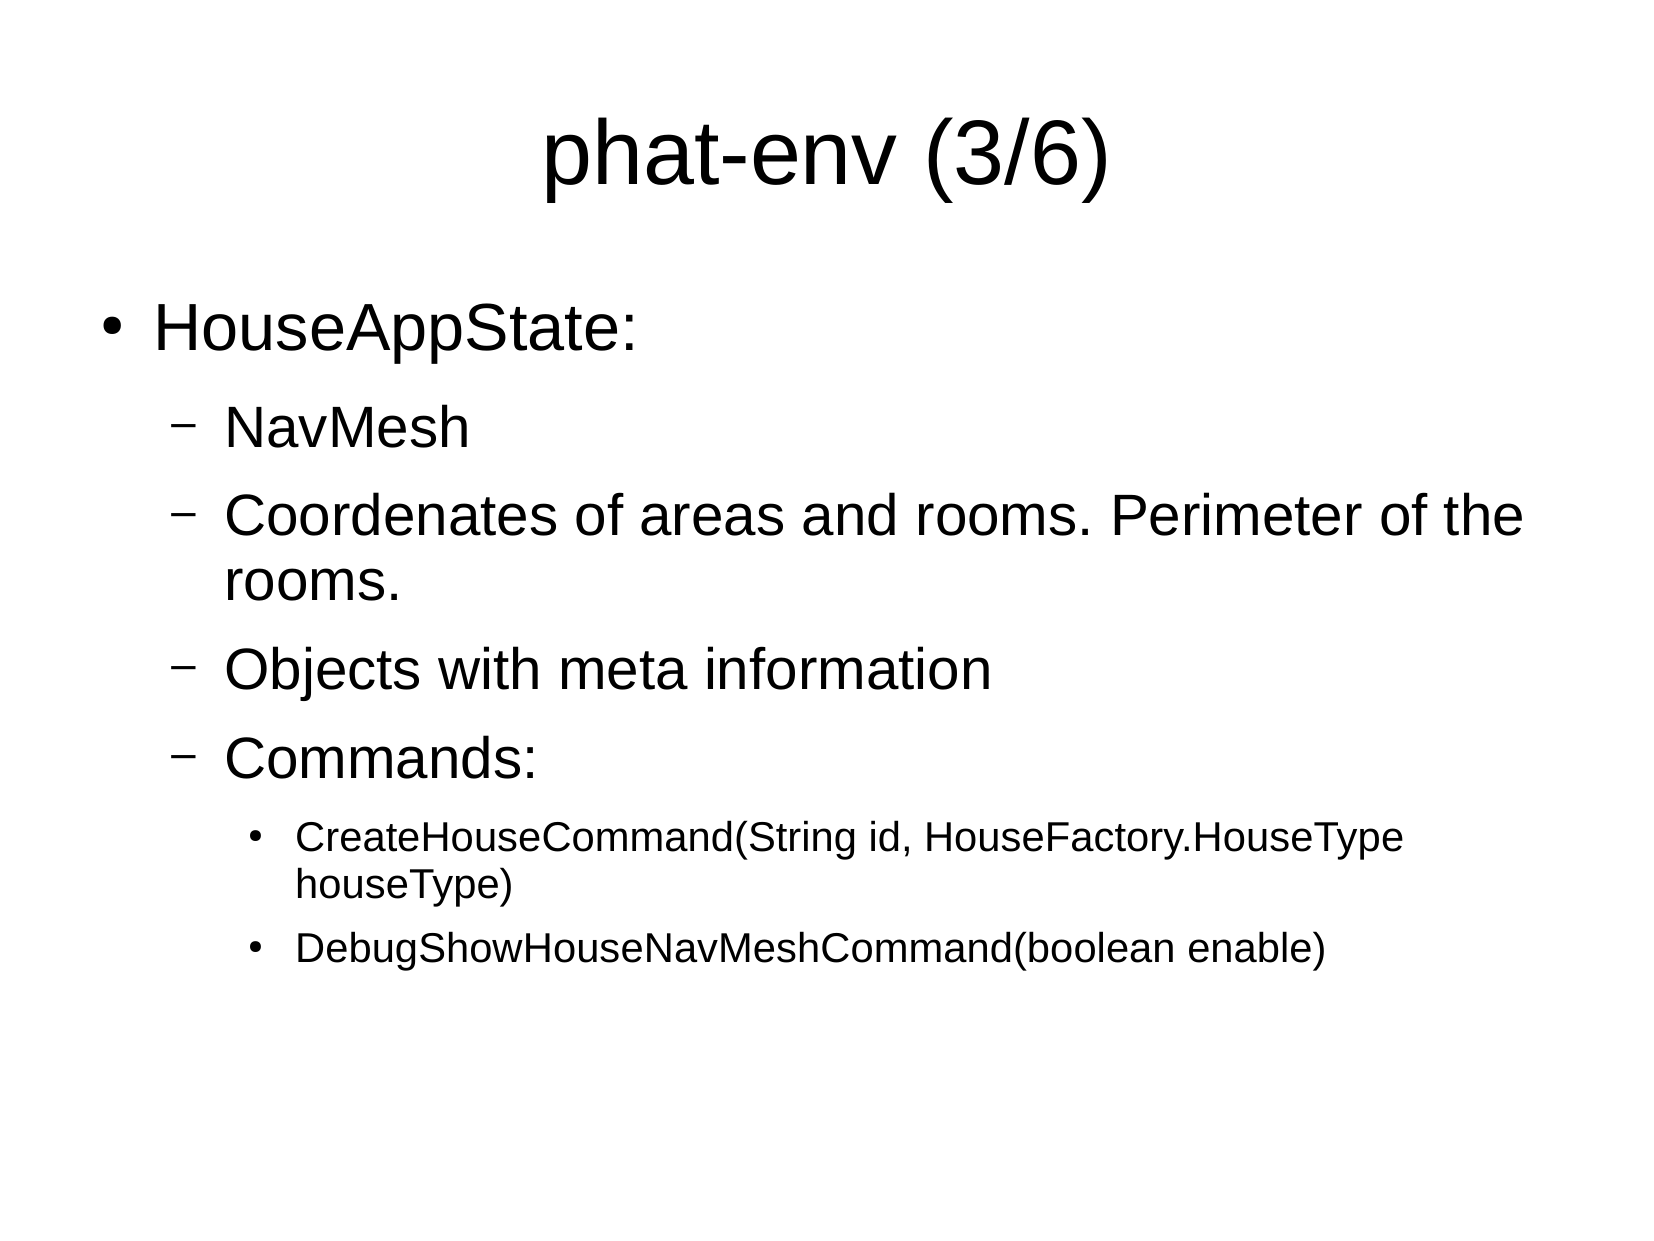

# phat-env (3/6)
HouseAppState:
NavMesh
Coordenates of areas and rooms. Perimeter of the rooms.
Objects with meta information
Commands:
CreateHouseCommand(String id, HouseFactory.HouseType houseType)
DebugShowHouseNavMeshCommand(boolean enable)